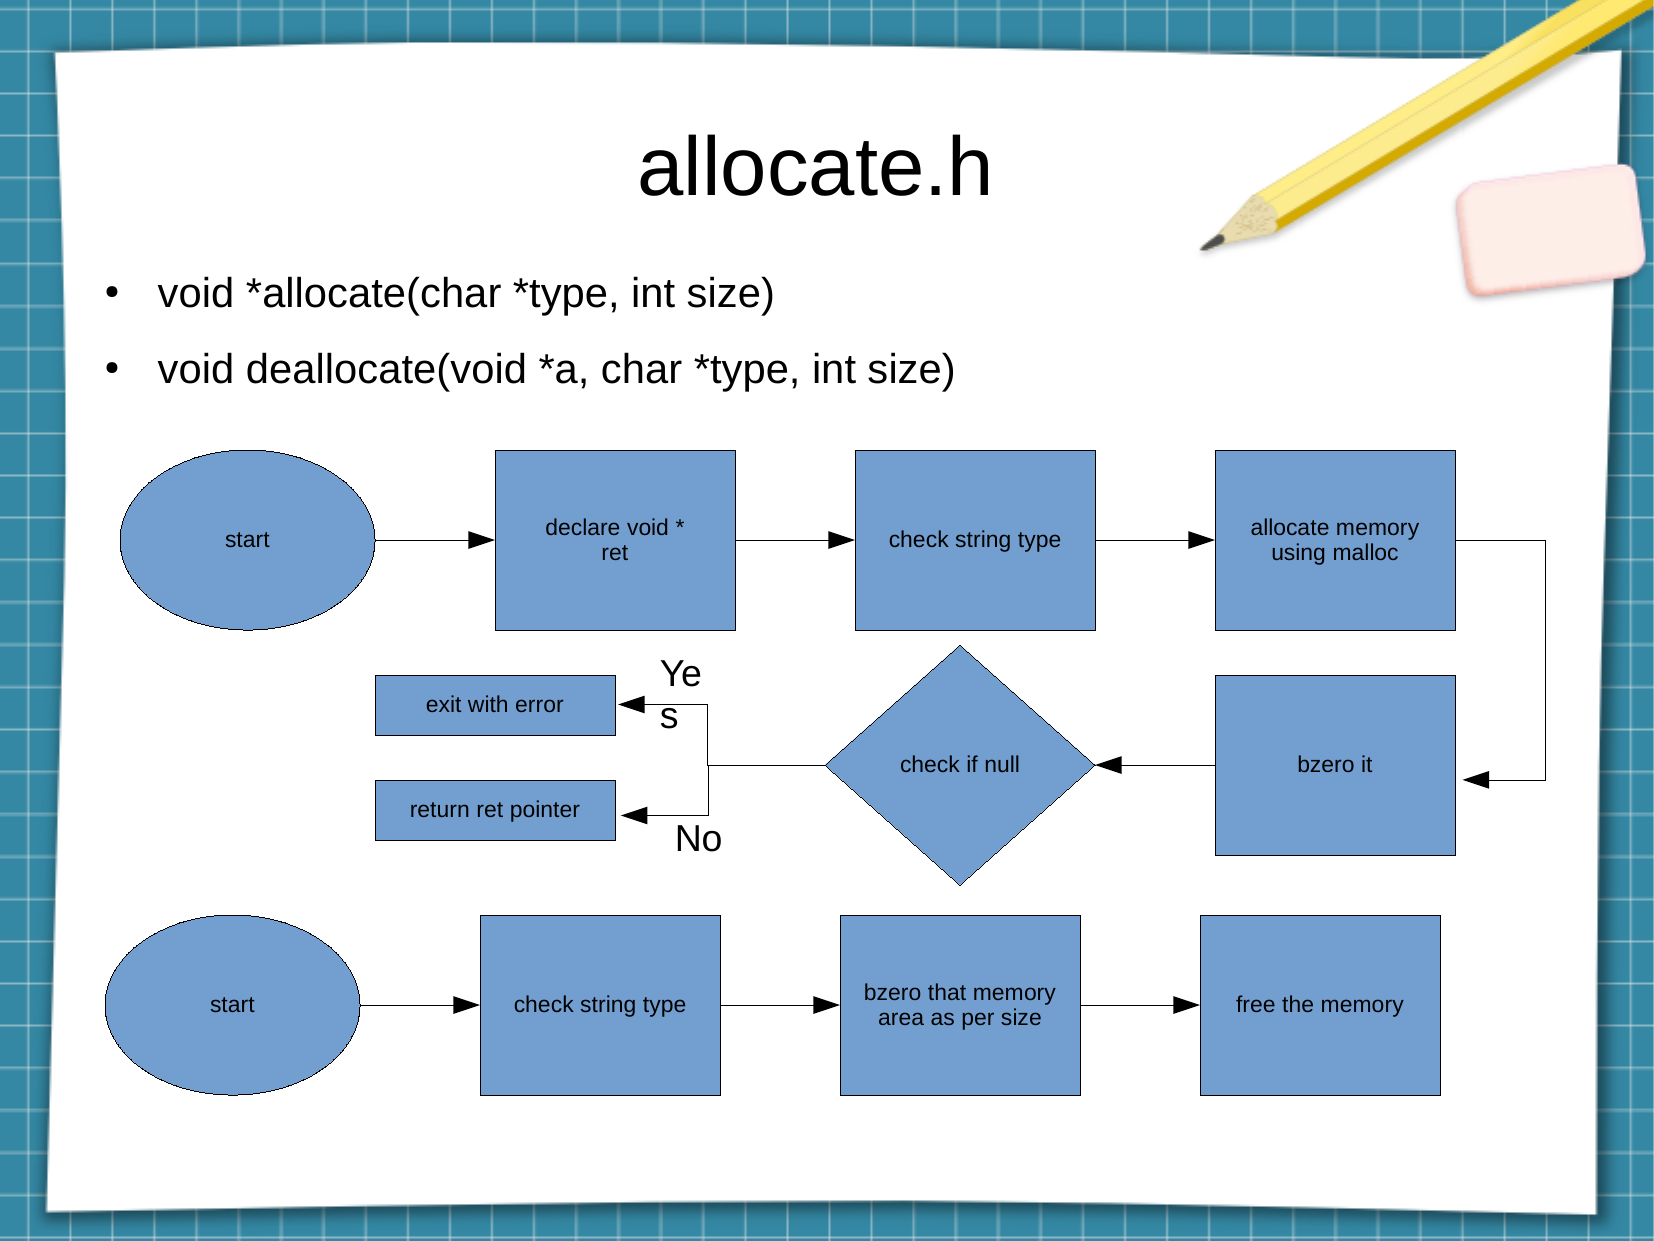

# allocate.h
void *allocate(char *type, int size)
void deallocate(void *a, char *type, int size)
start
declare void *
ret
check string type
allocate memory
using malloc
Yes
check if null
exit with error
bzero it
return ret pointer
No
start
check string type
bzero that memory
area as per size
free the memory